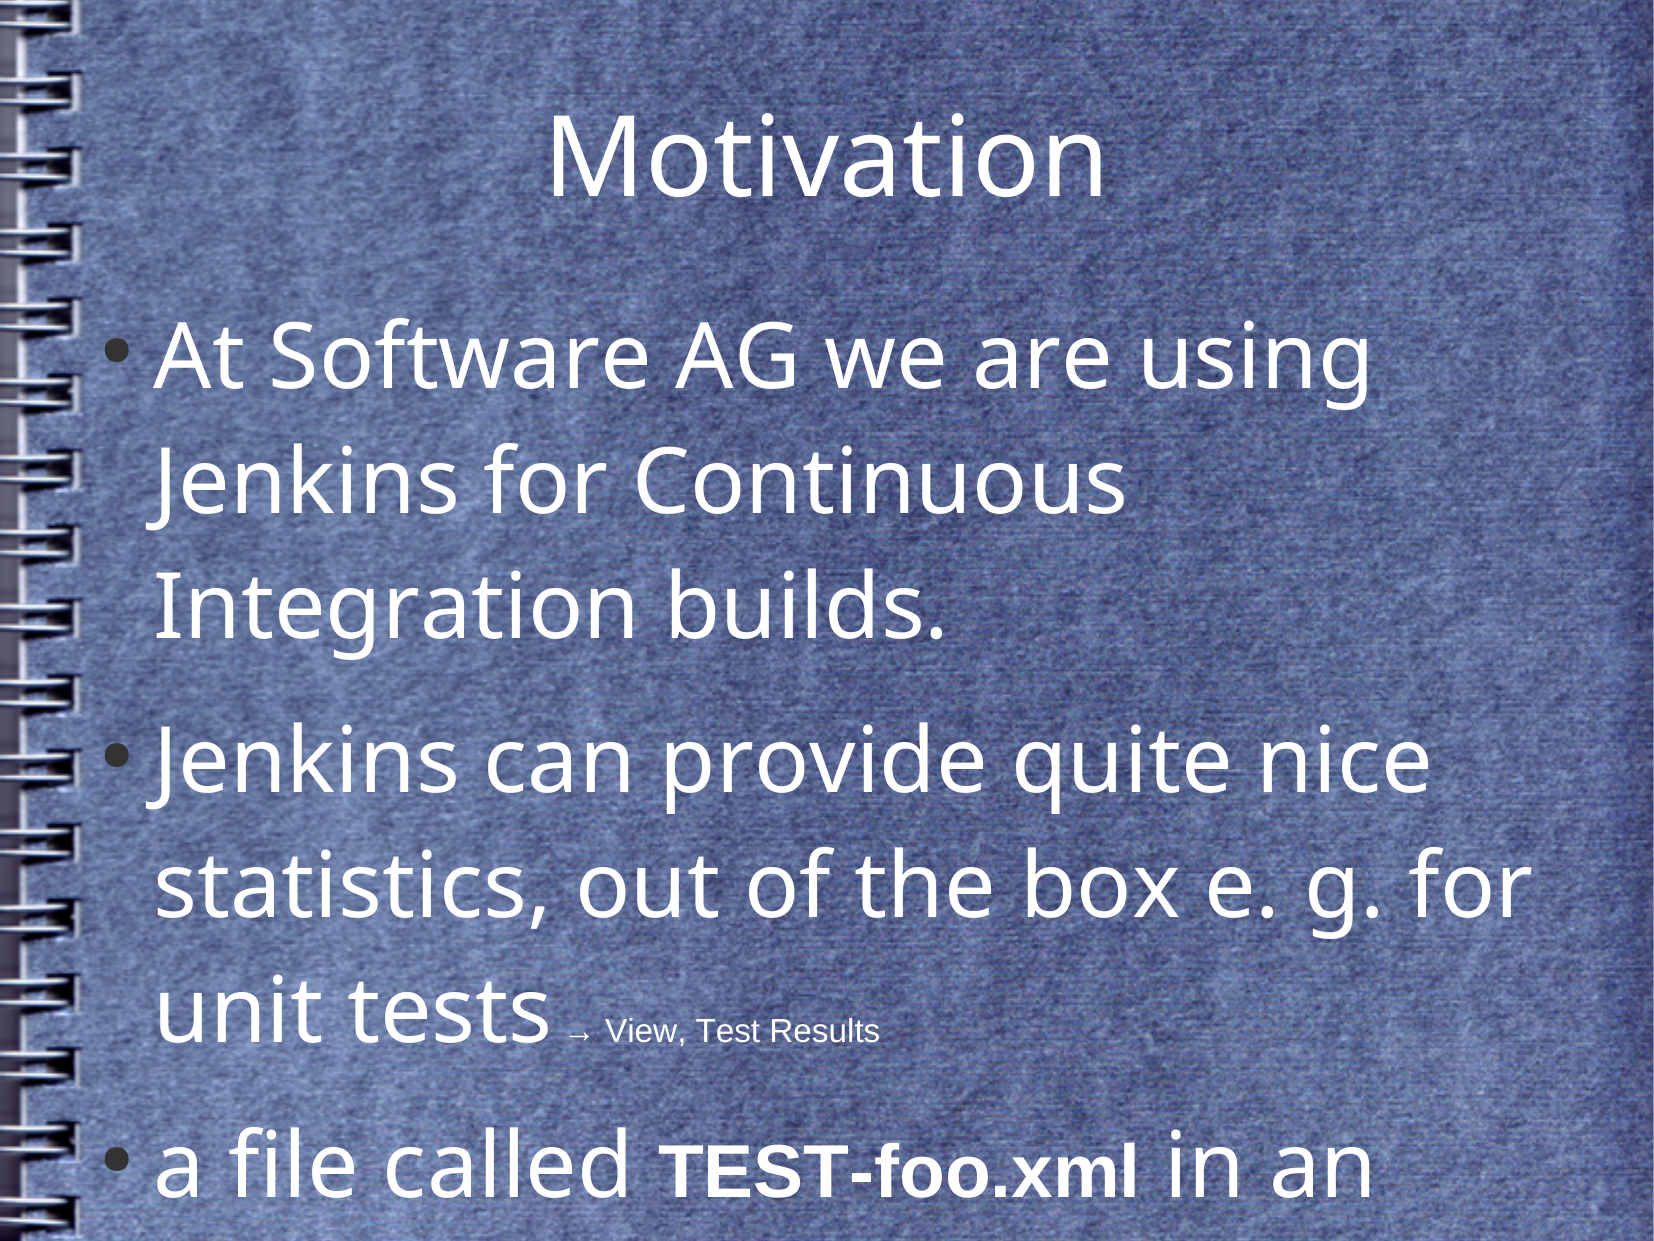

# Motivation
At Software AG we are using Jenkins for Continuous Integration builds.
Jenkins can provide quite nice statistics, out of the box e. g. for unit tests → View, Test Results
a file called TEST-foo.xml in an undocumented format is necessary
To employ these I wrote a script at work, which is “closed source” and more like a quick hack, however